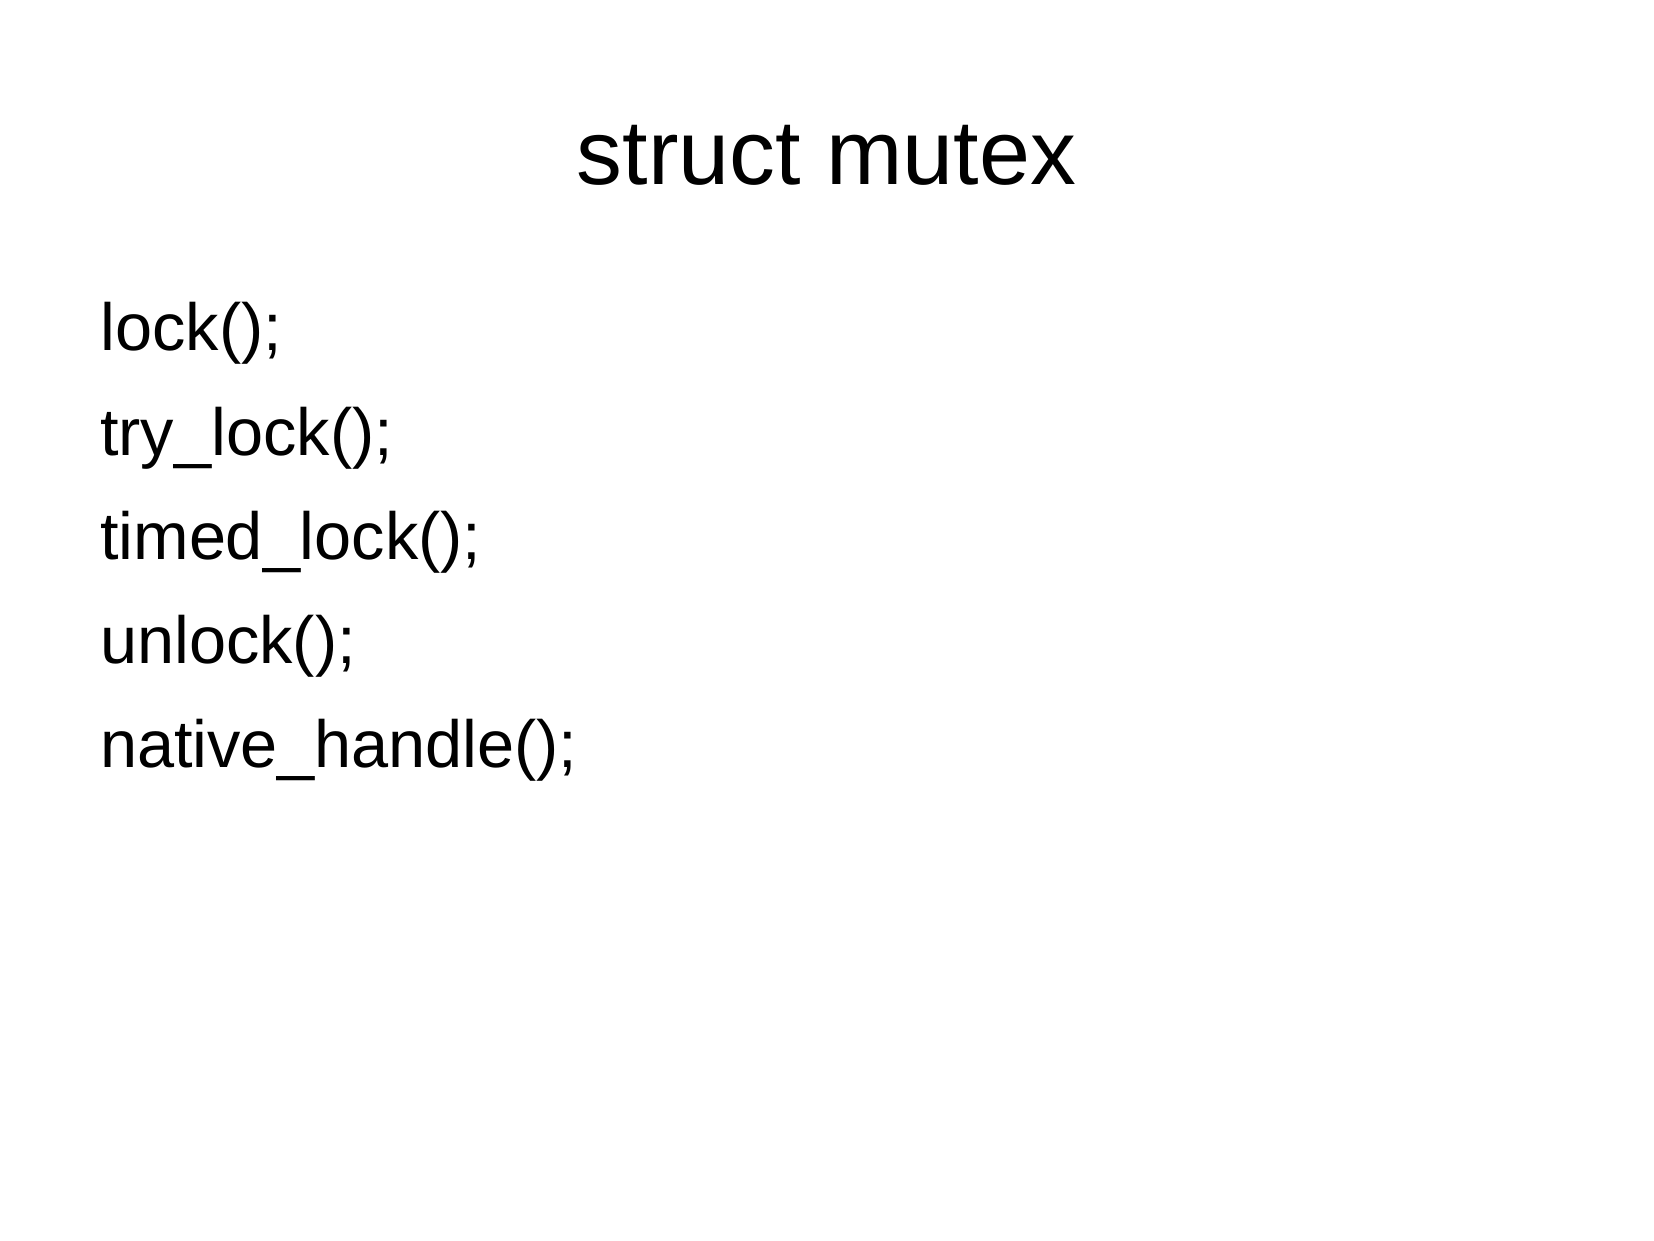

# struct mutex
lock();
try_lock();
timed_lock();
unlock();
native_handle();